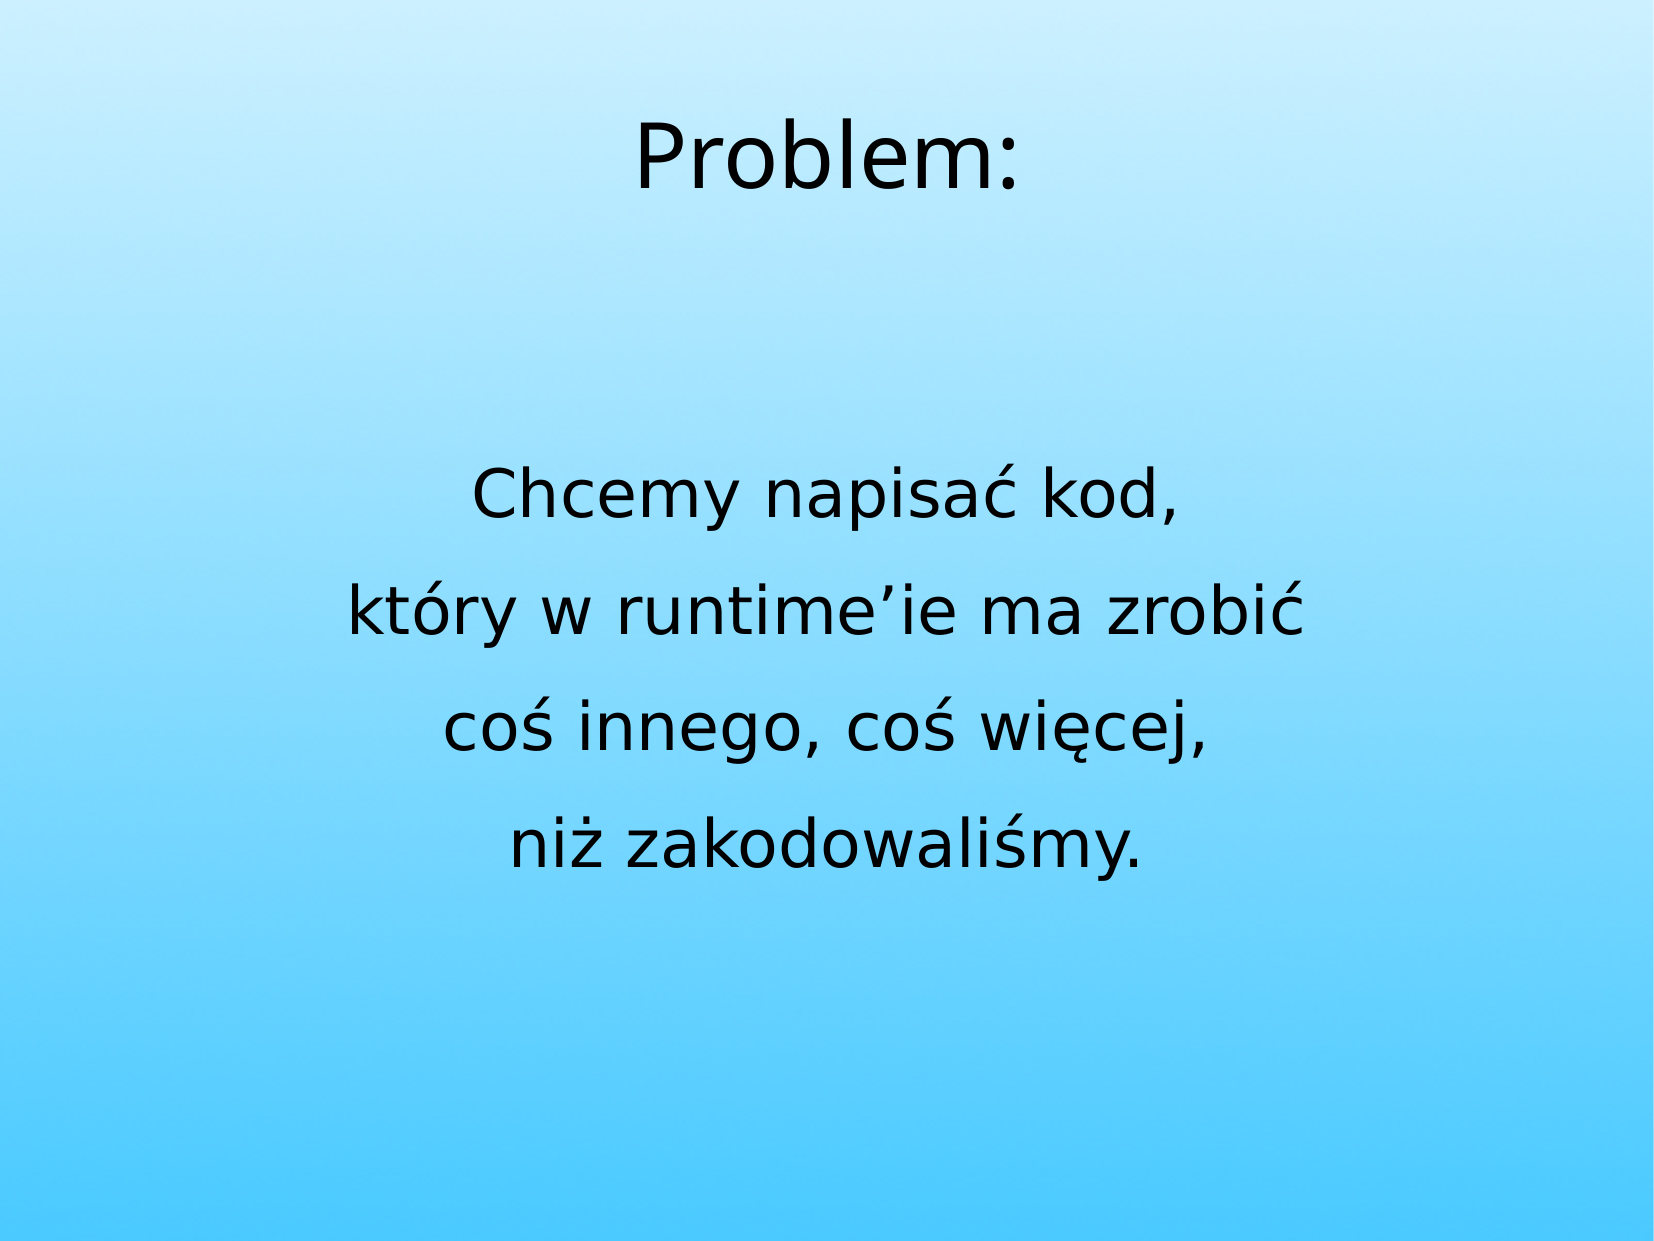

Problem:
# Chcemy napisać kod,
który w runtime’ie ma zrobić
coś innego, coś więcej,
niż zakodowaliśmy.